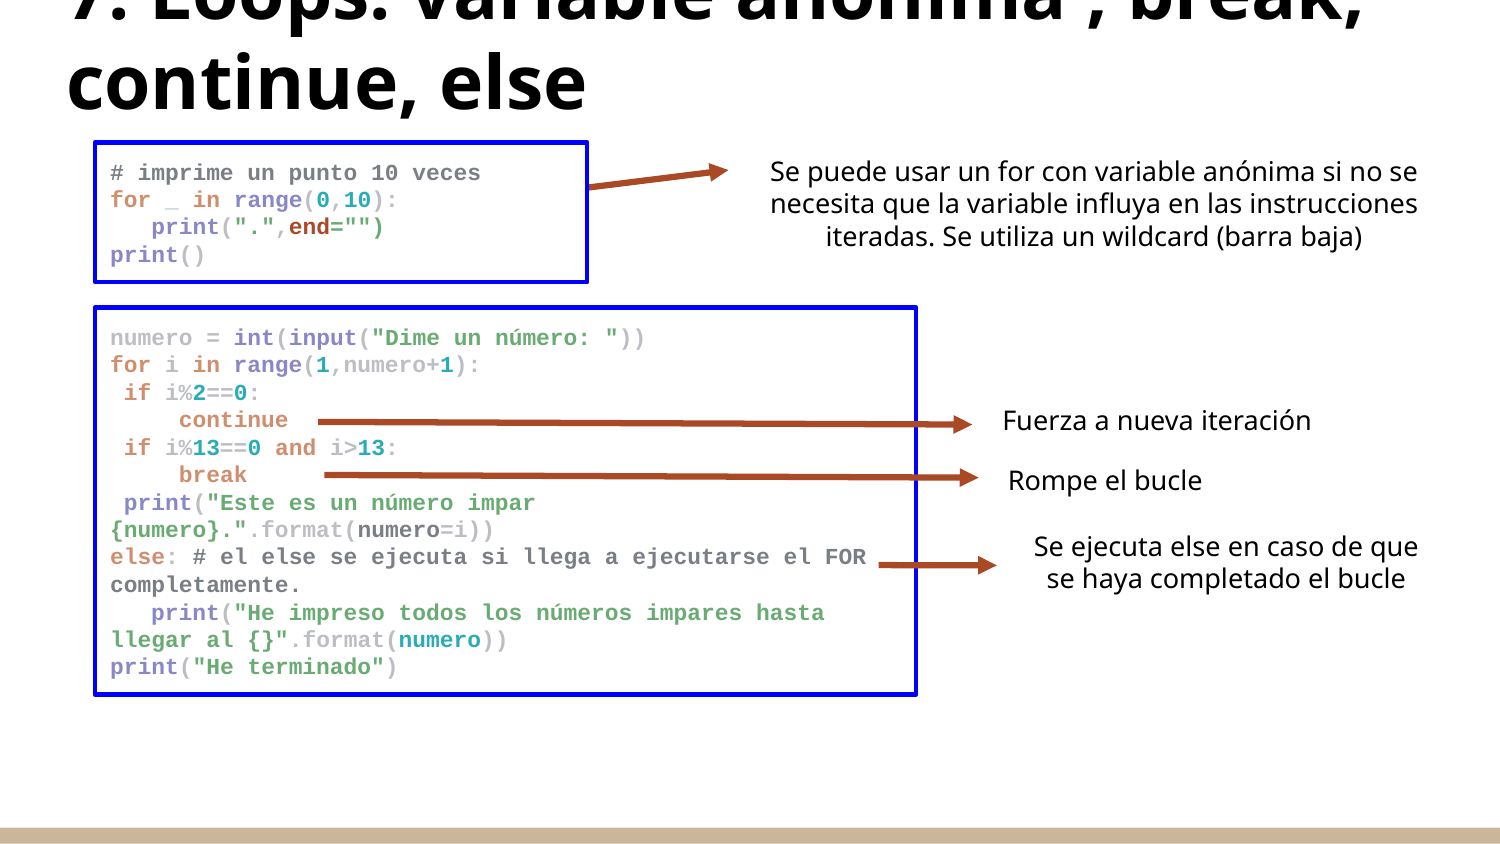

# 7. Loops: variable anónima , break, continue, else
Se puede usar un for con variable anónima si no se necesita que la variable influya en las instrucciones iteradas. Se utiliza un wildcard (barra baja)
# imprime un punto 10 veces
for _ in range(0,10):
 print(".",end="")
print()
numero = int(input("Dime un número: "))
for i in range(1,numero+1):
 if i%2==0:
 continue
 if i%13==0 and i>13:
 break
 print("Este es un número impar {numero}.".format(numero=i))
else: # el else se ejecuta si llega a ejecutarse el FOR completamente.
 print("He impreso todos los números impares hasta llegar al {}".format(numero))
print("He terminado")
Fuerza a nueva iteración
Rompe el bucle
Se ejecuta else en caso de que se haya completado el bucle